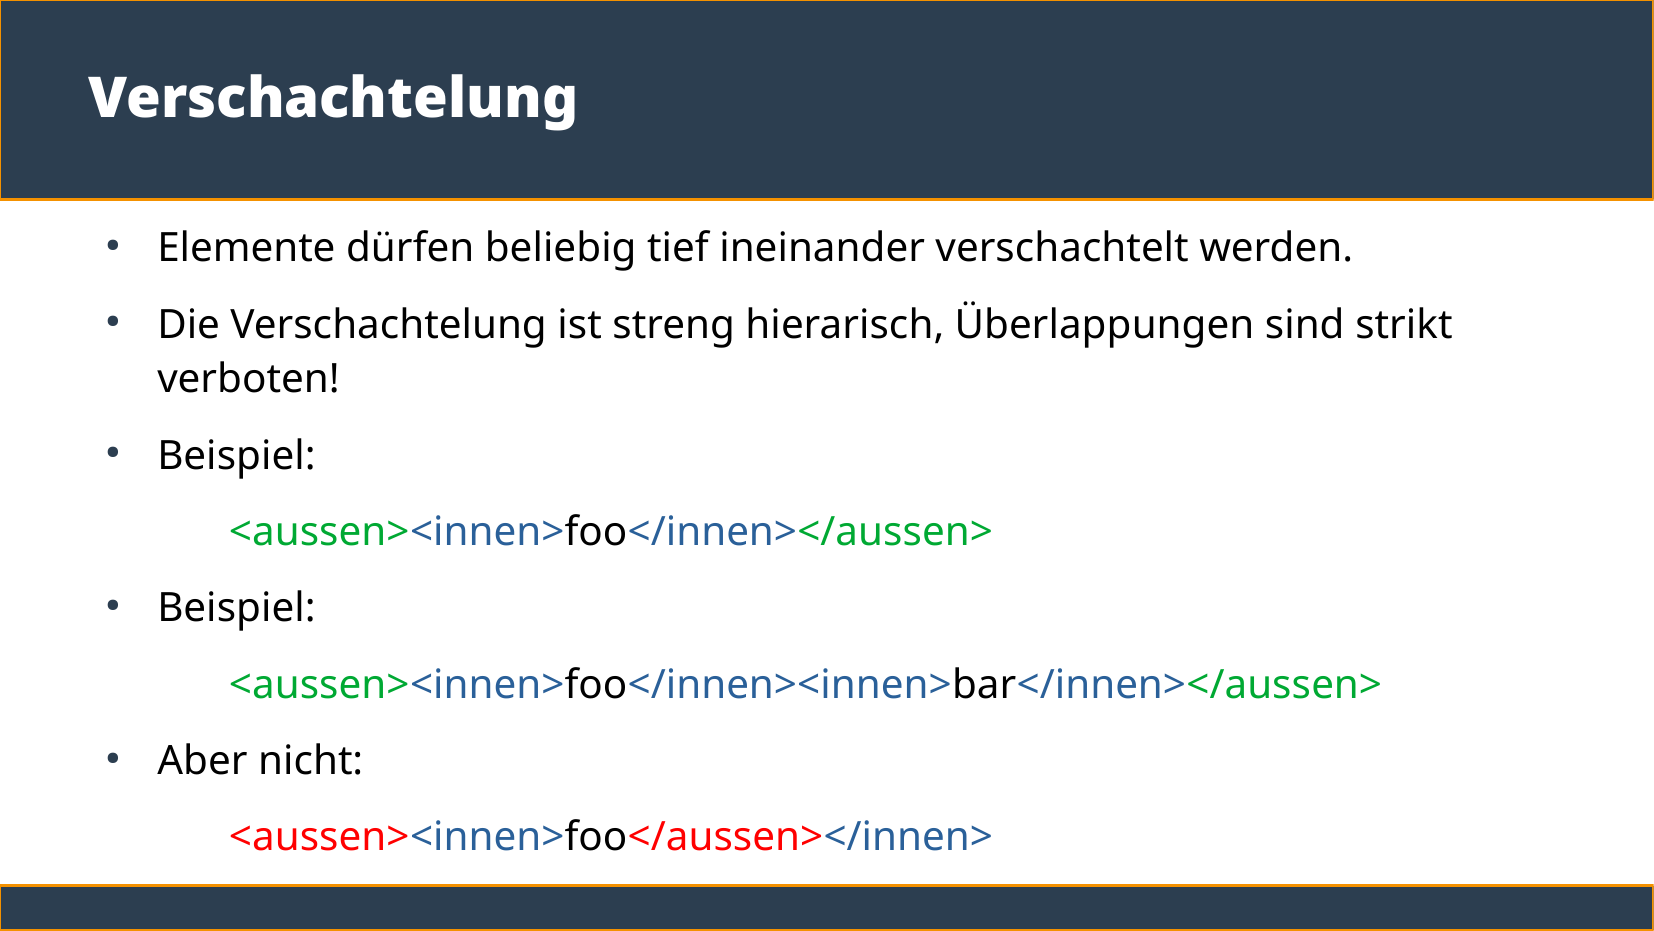

# Verschachtelung
Elemente dürfen beliebig tief ineinander verschachtelt werden.
Die Verschachtelung ist streng hierarisch, Überlappungen sind strikt verboten!
Beispiel:
	<aussen><innen>foo</innen></aussen>
Beispiel:
	<aussen><innen>foo</innen><innen>bar</innen></aussen>
Aber nicht:
	<aussen><innen>foo</aussen></innen>